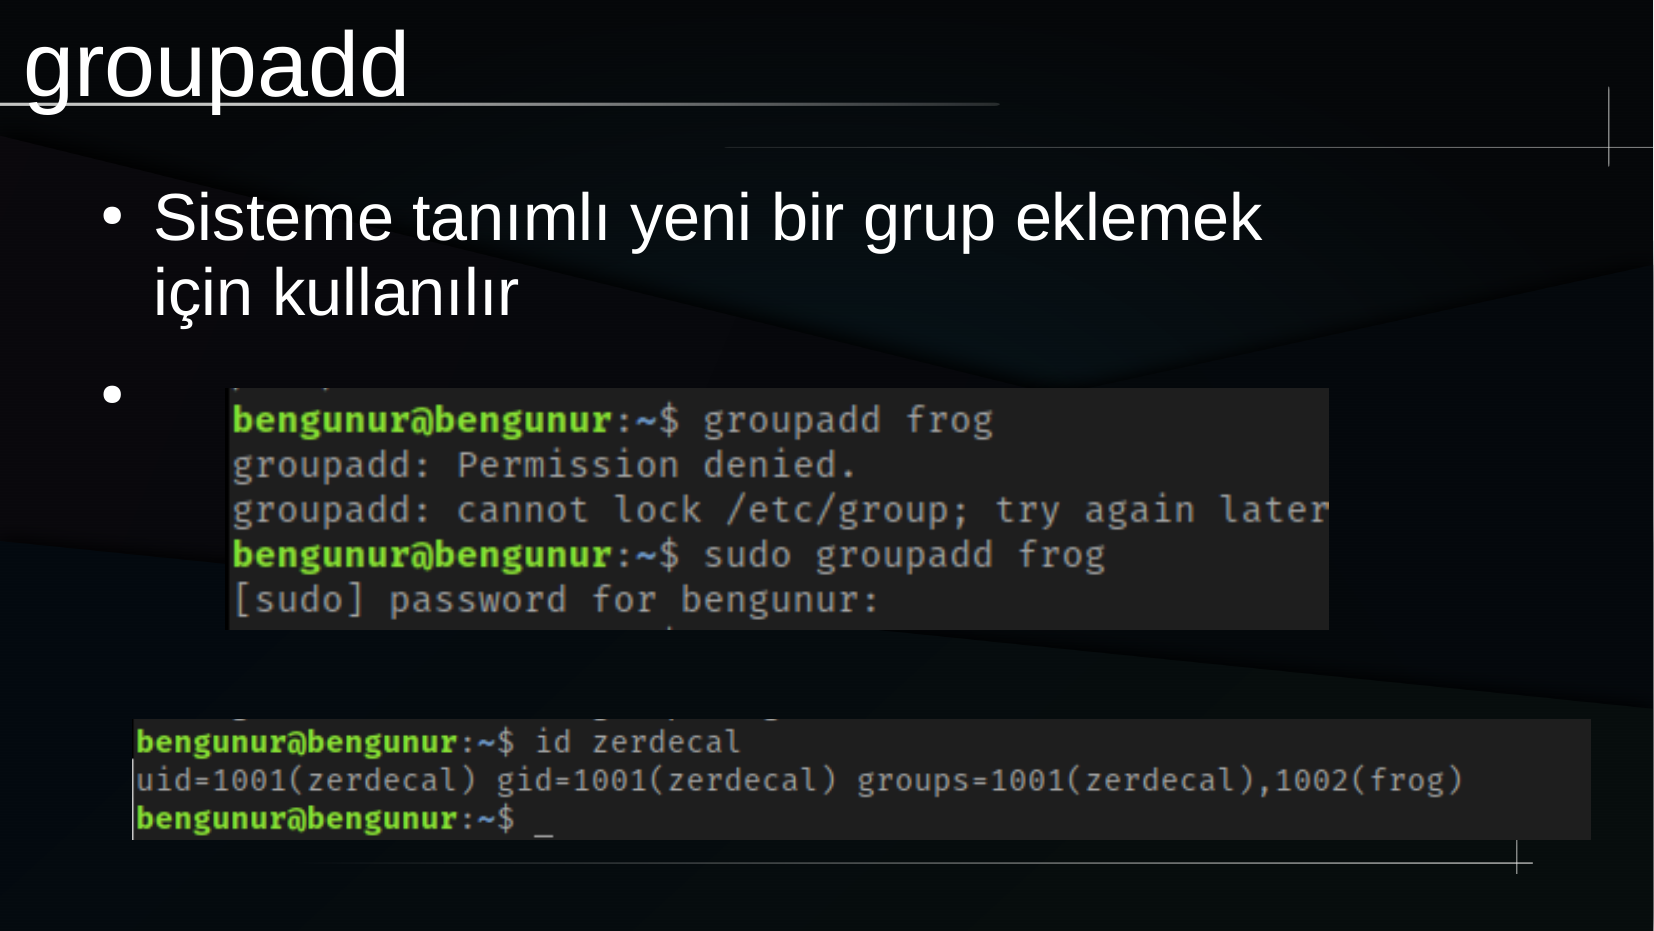

# groupadd
Sisteme tanımlı yeni bir grup eklemek için kullanılır